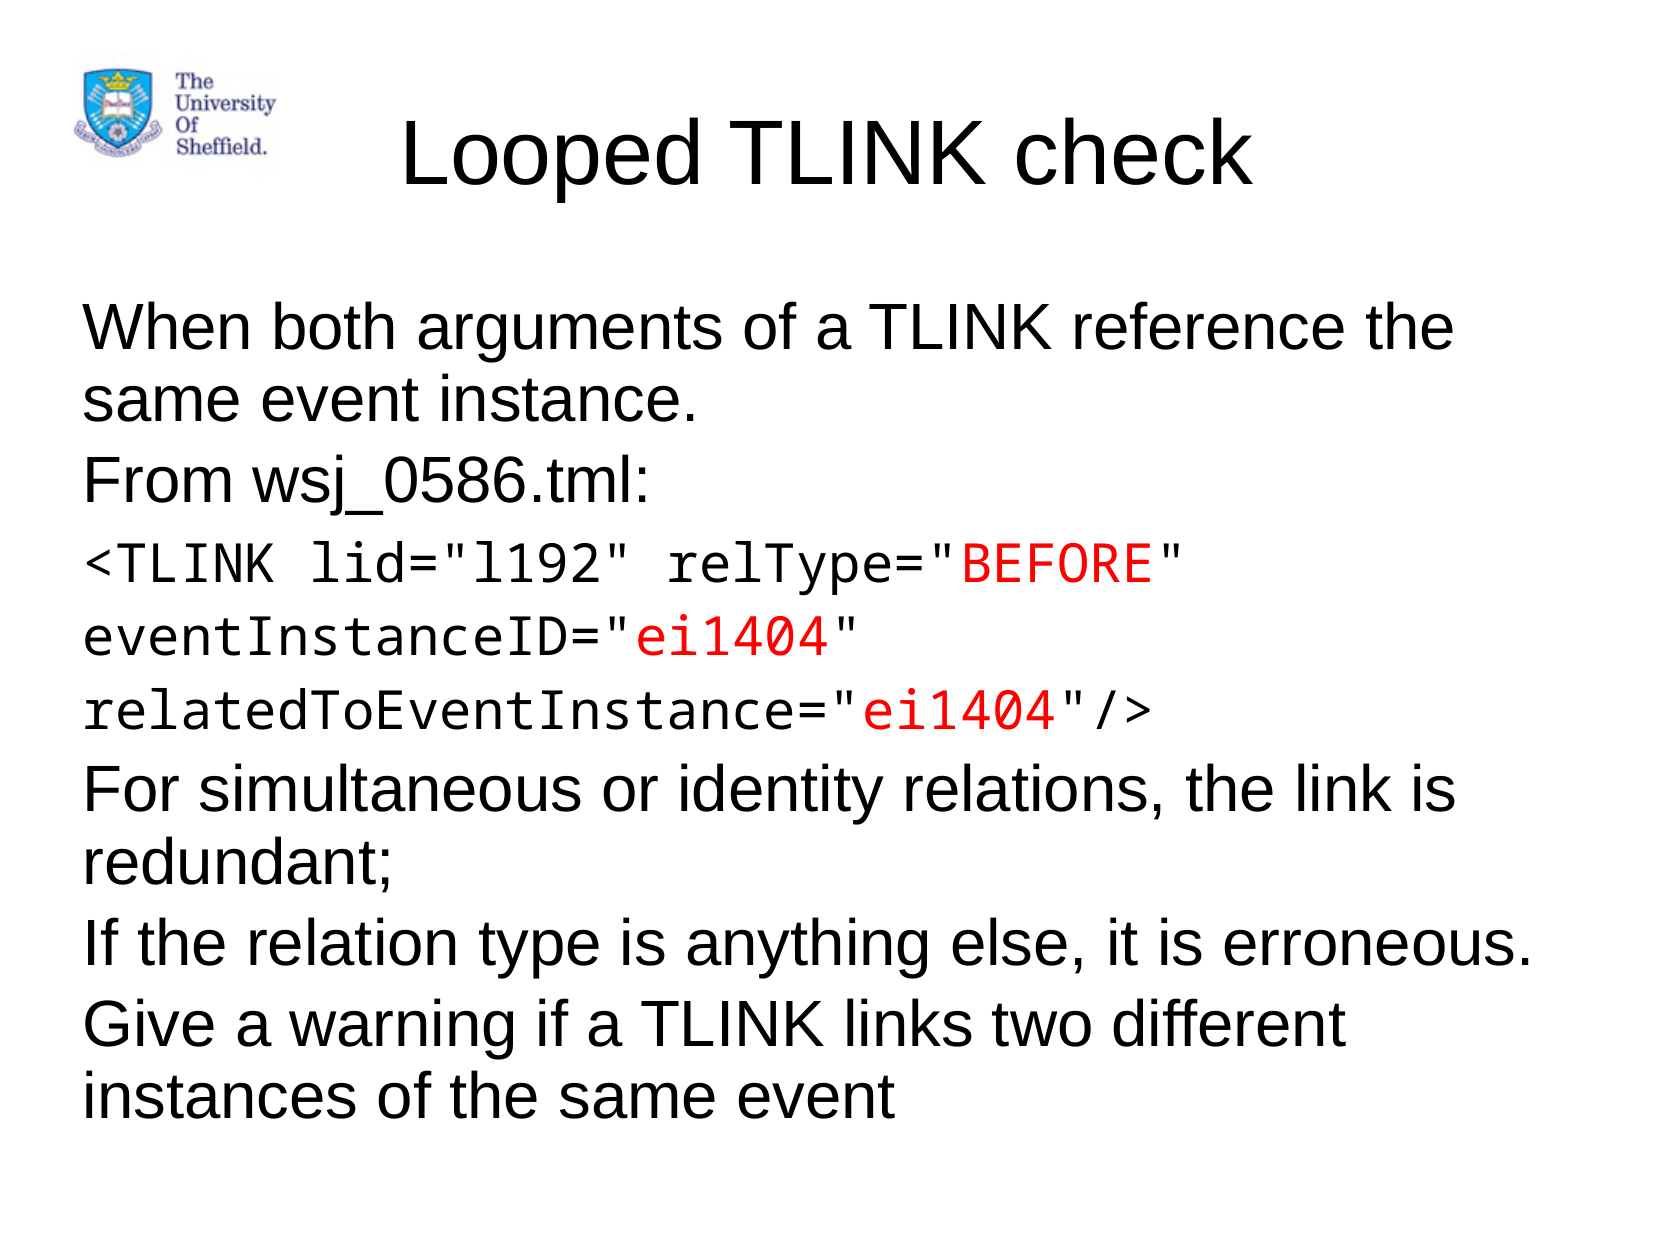

# Looped TLINK check
When both arguments of a TLINK reference the same event instance.
From wsj_0586.tml:
<TLINK lid="l192" relType="BEFORE" eventInstanceID="ei1404" relatedToEventInstance="ei1404"/>
For simultaneous or identity relations, the link is redundant;
If the relation type is anything else, it is erroneous.
Give a warning if a TLINK links two different instances of the same event